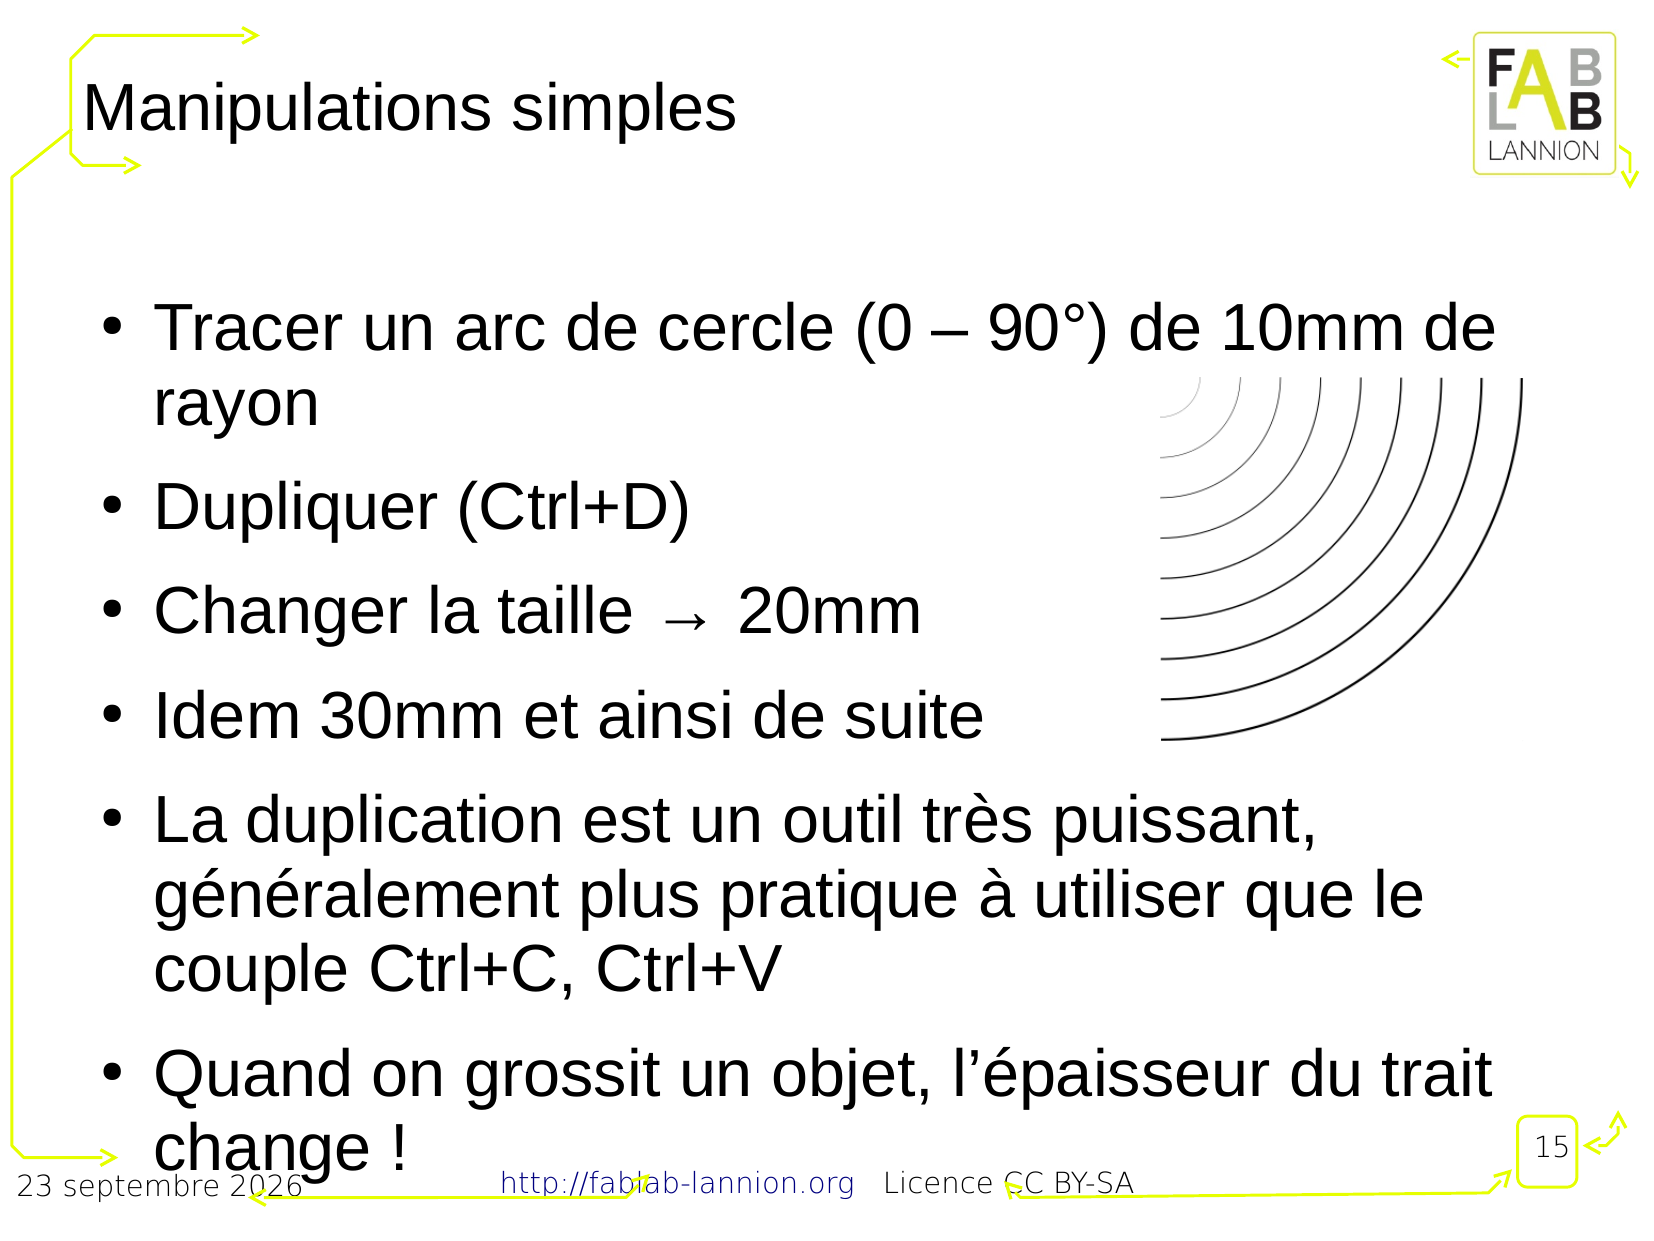

# Manipulations simples
Tracer un arc de cercle (0 – 90°) de 10mm de rayon
Dupliquer (Ctrl+D)
Changer la taille → 20mm
Idem 30mm et ainsi de suite
La duplication est un outil très puissant, généralement plus pratique à utiliser que le couple Ctrl+C, Ctrl+V
Quand on grossit un objet, l’épaisseur du trait change !
15